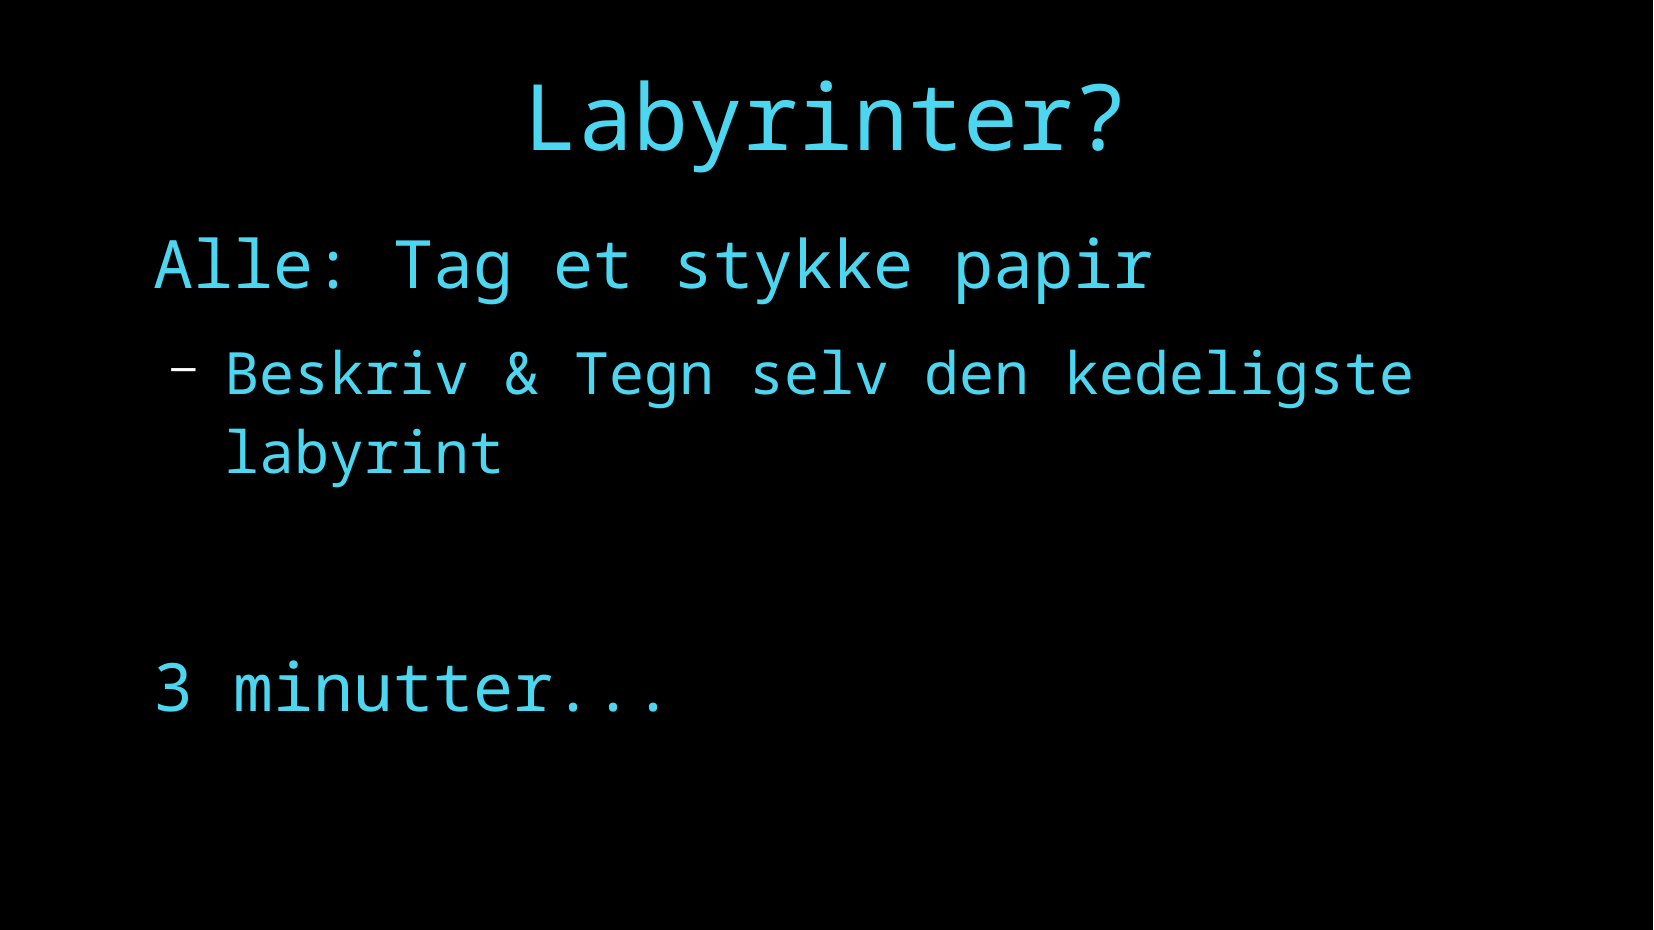

# Labyrinter?
Alle: Tag et stykke papir
Beskriv & Tegn selv den kedeligste labyrint
3 minutter...